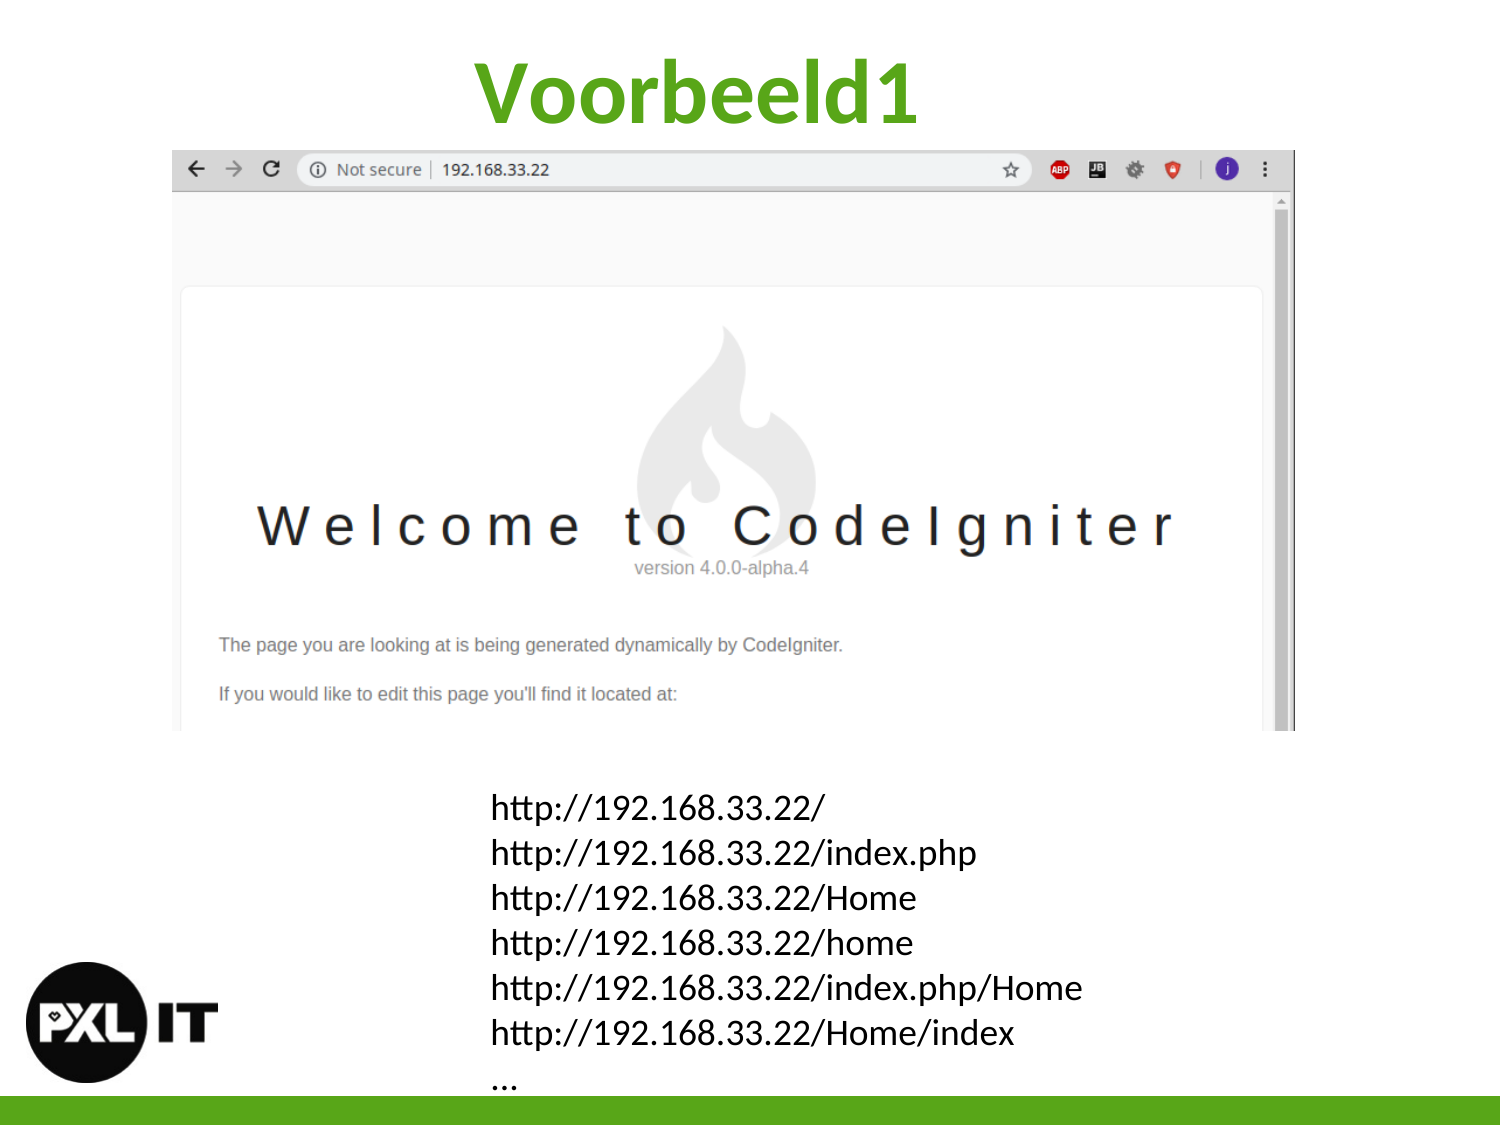

Voorbeeld1
http://192.168.33.22/
http://192.168.33.22/index.php
http://192.168.33.22/Home
http://192.168.33.22/home
http://192.168.33.22/index.php/Home
http://192.168.33.22/Home/index
...